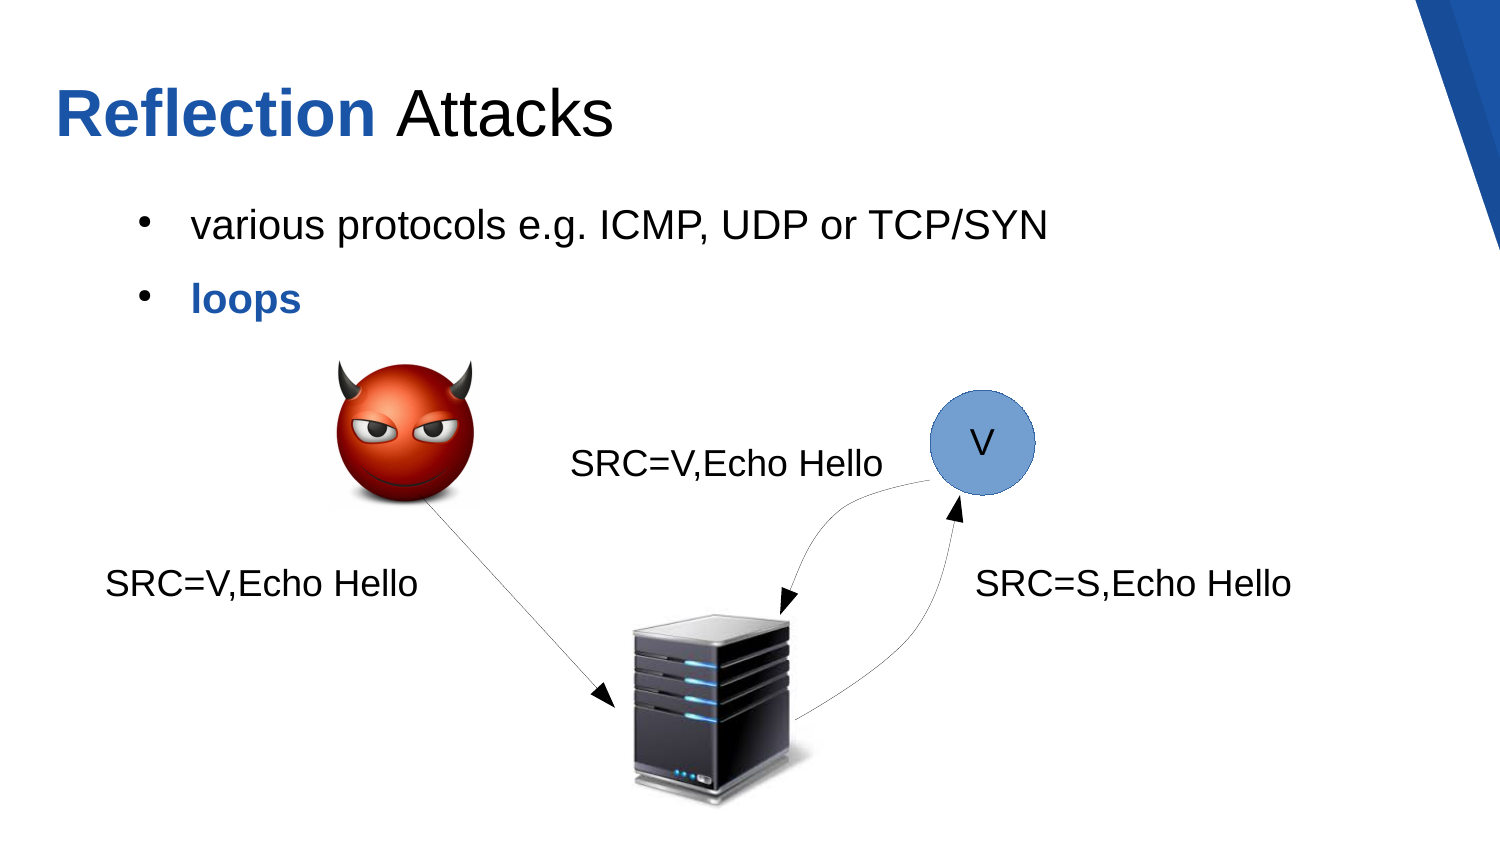

Reflection Attacks
# various protocols e.g. ICMP, UDP or TCP/SYN
loops
V
SRC=V,Echo Hello
SRC=V,Echo Hello
SRC=S,Echo Hello